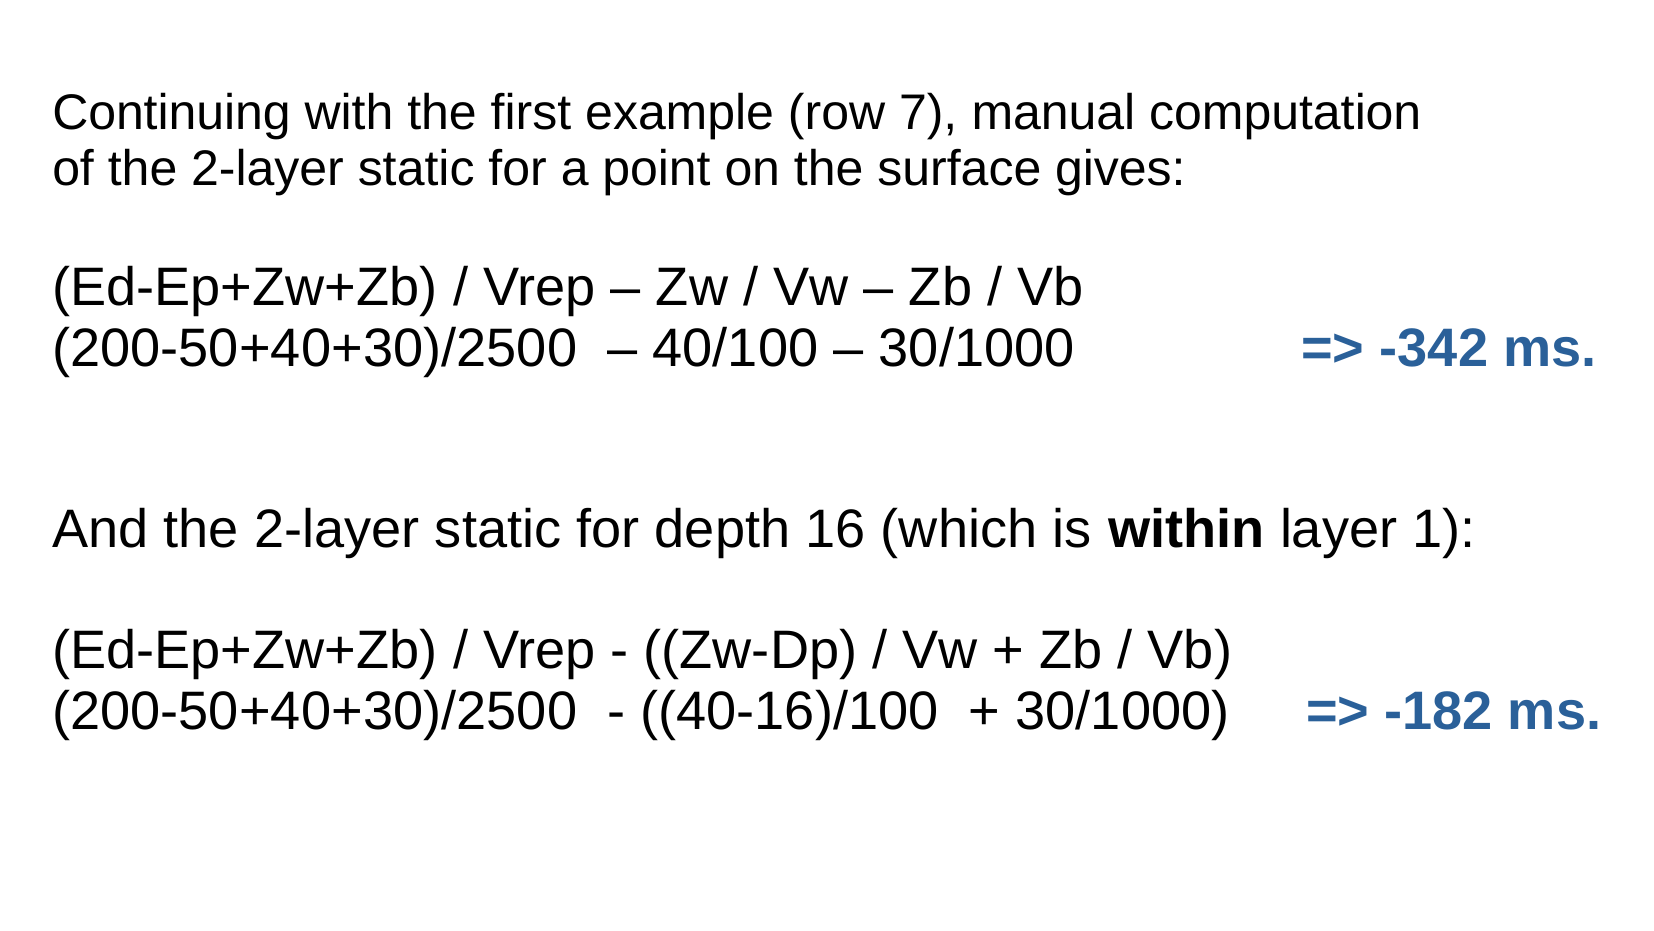

Continuing with the first example (row 7), manual computation of the 2-layer static for a point on the surface gives:
(Ed-Ep+Zw+Zb) / Vrep – Zw / Vw – Zb / Vb
(200-50+40+30)/2500 – 40/100 – 30/1000 => -342 ms.
And the 2-layer static for depth 16 (which is within layer 1):
(Ed-Ep+Zw+Zb) / Vrep - ((Zw-Dp) / Vw + Zb / Vb)
(200-50+40+30)/2500 - ((40-16)/100 + 30/1000) => -182 ms.